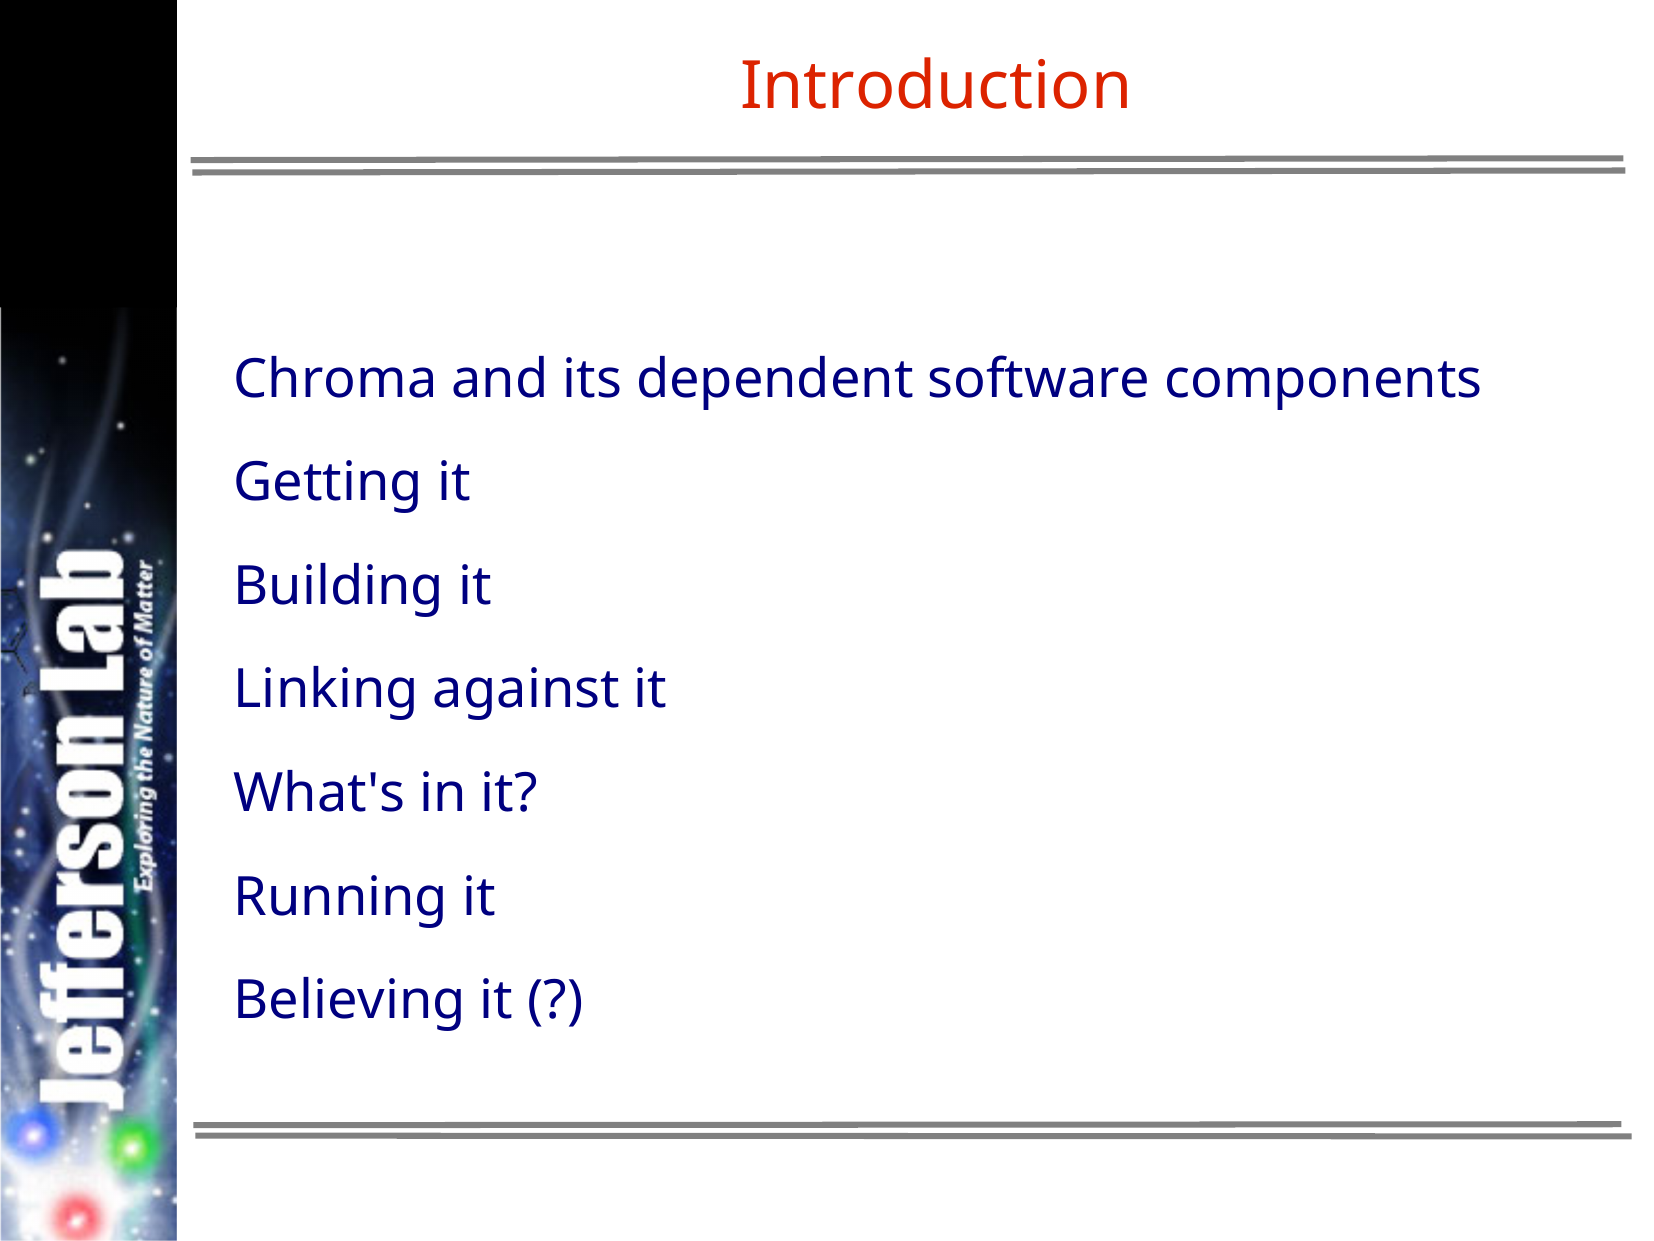

# Introduction
Chroma and its dependent software components
Getting it
Building it
Linking against it
What's in it?
Running it
Believing it (?)